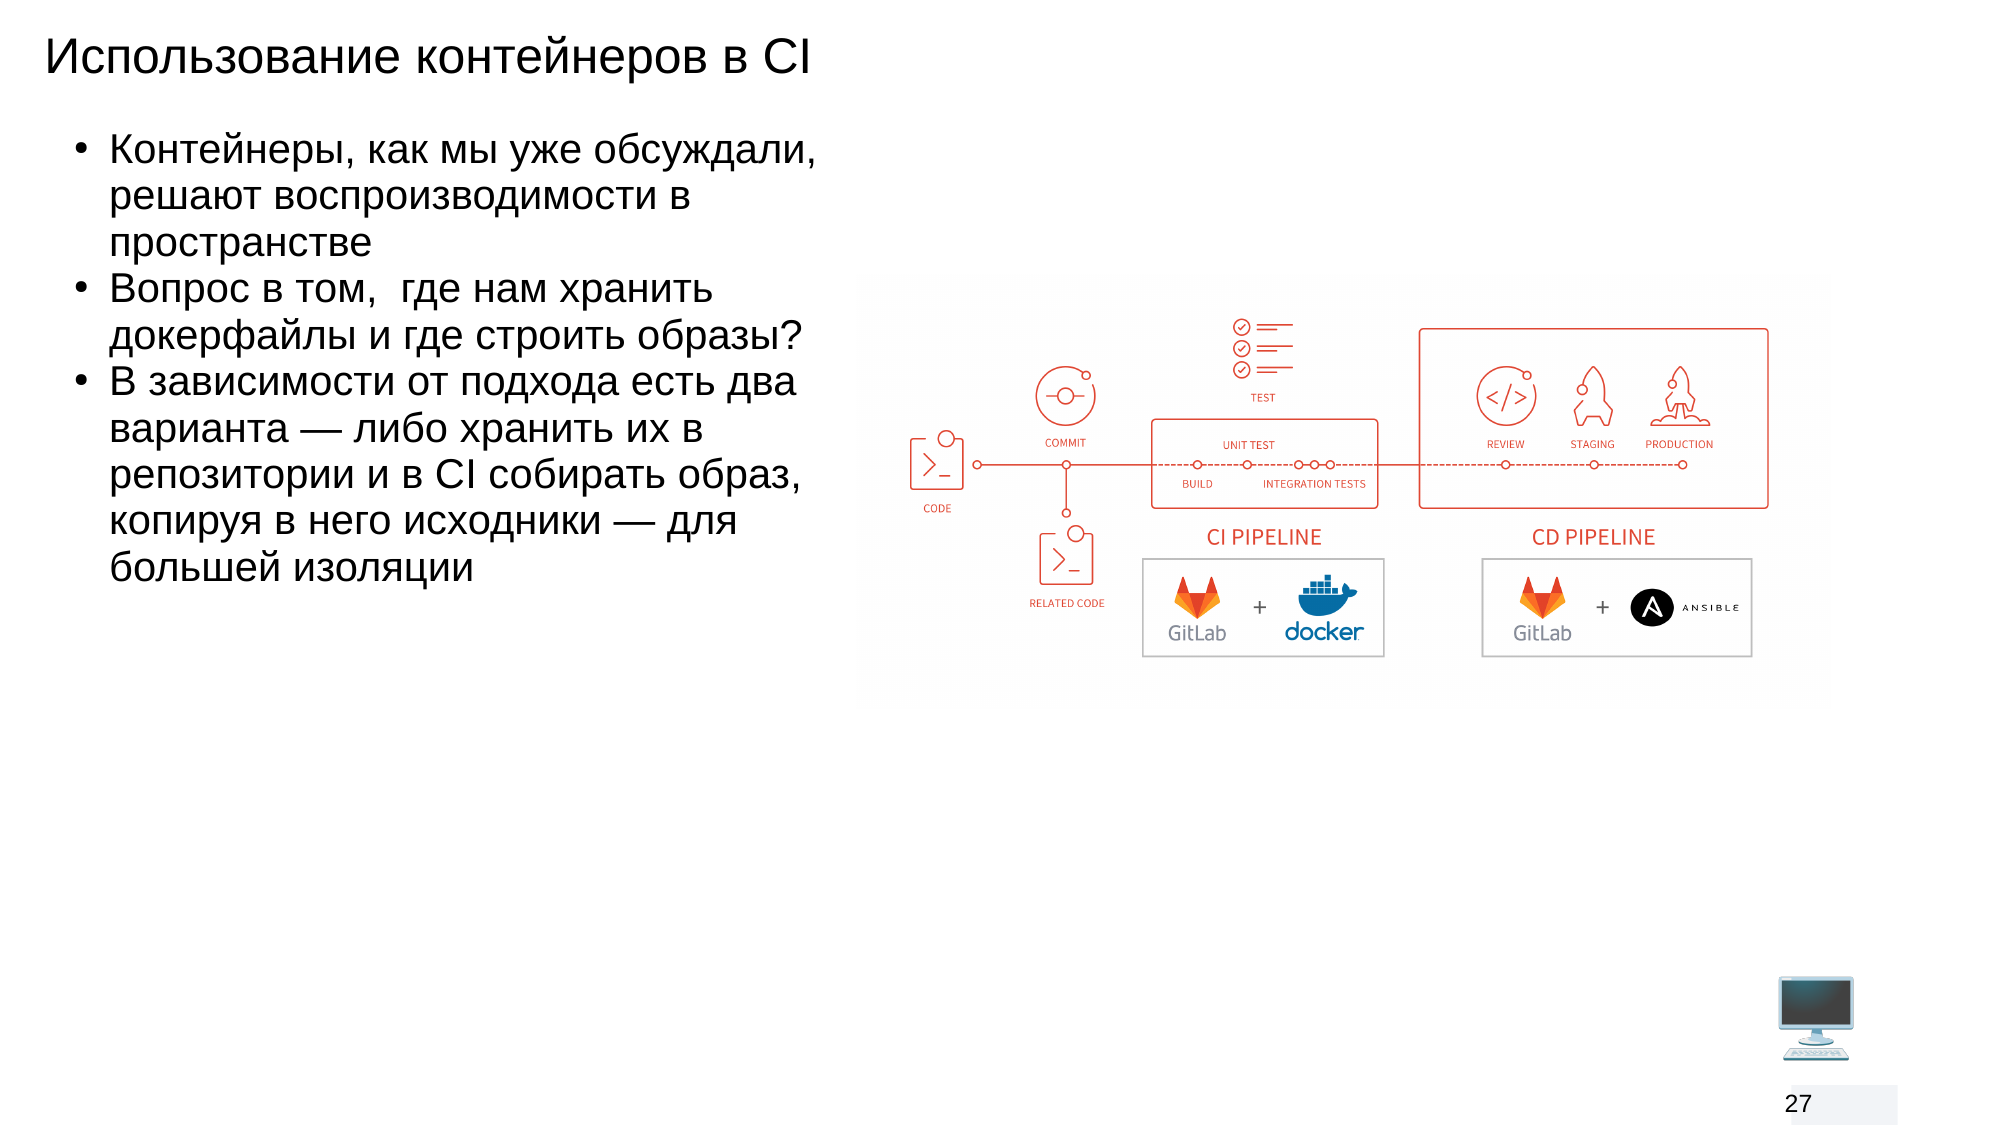

Использование контейнеров в CI
Контейнеры, как мы уже обсуждали, решают воспроизводимости в пространстве
Вопрос в том, где нам хранить докерфайлы и где строить образы?
В зависимости от подхода есть два варианта — либо хранить их в репозитории и в CI собирать образ, копируя в него исходники — для большей изоляции